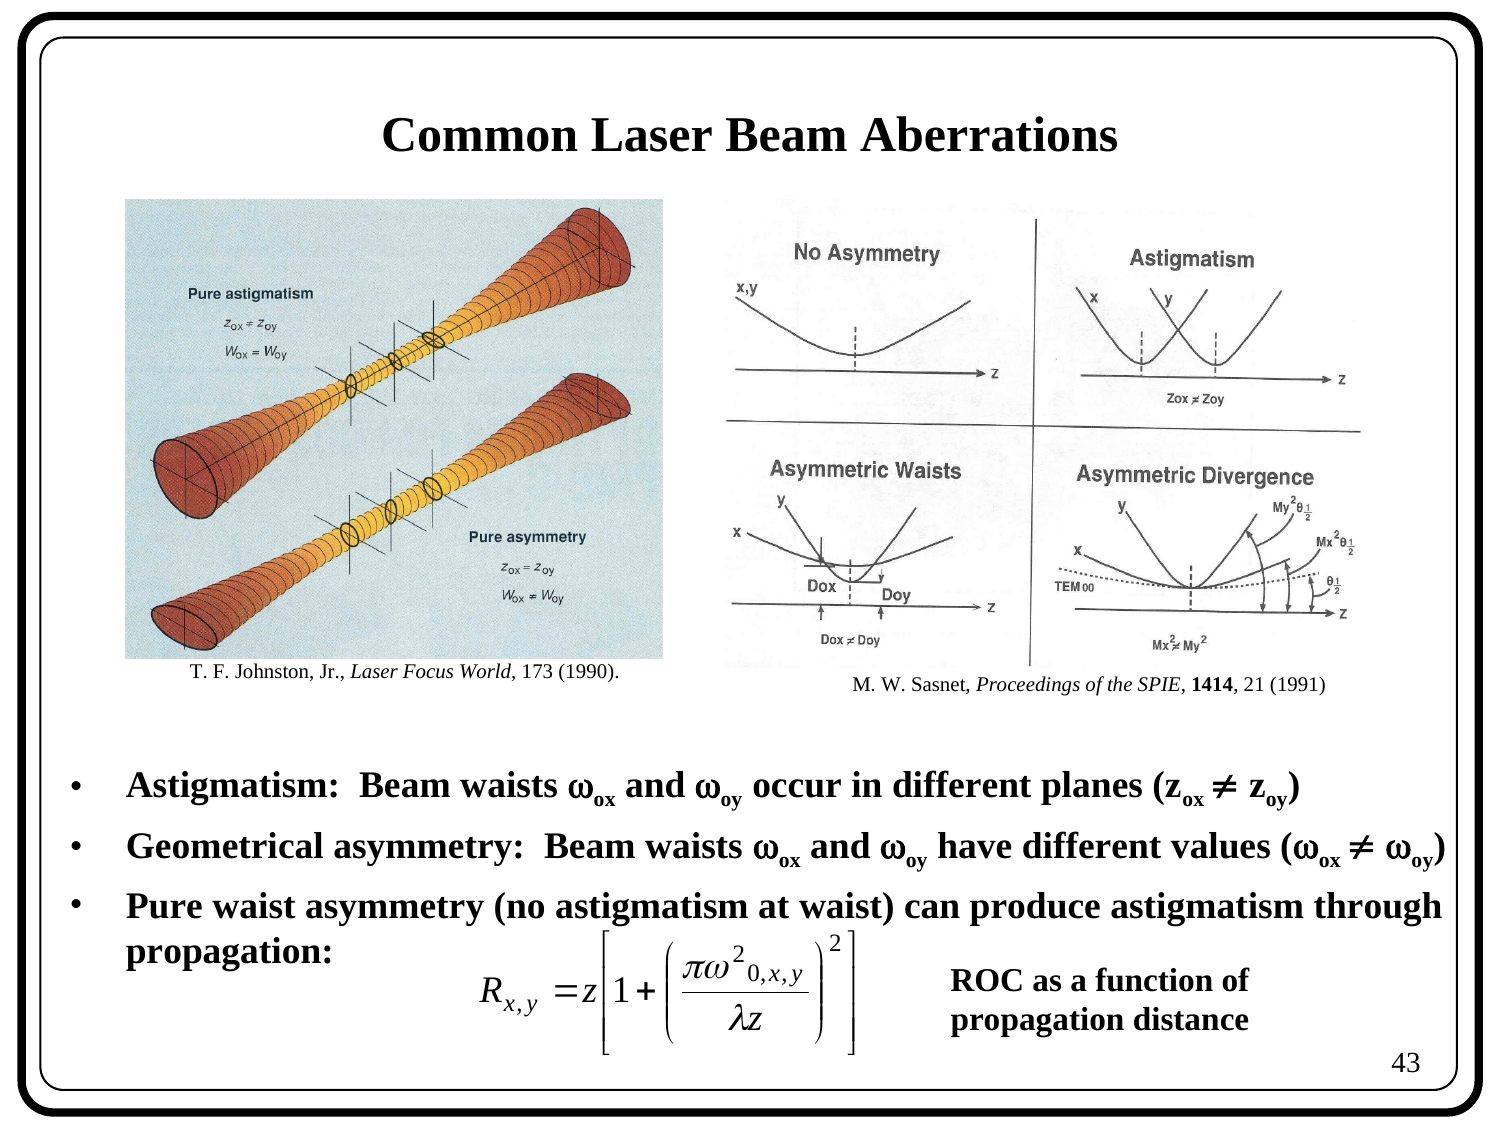

# Common Laser Beam Aberrations
T. F. Johnston, Jr., Laser Focus World, 173 (1990).
M. W. Sasnet, Proceedings of the SPIE, 1414, 21 (1991)
Astigmatism: Beam waists ox and oy occur in different planes (zox  zoy)
Geometrical asymmetry: Beam waists ox and oy have different values (ox  oy)
Pure waist asymmetry (no astigmatism at waist) can produce astigmatism through propagation:
ROC as a function of propagation distance